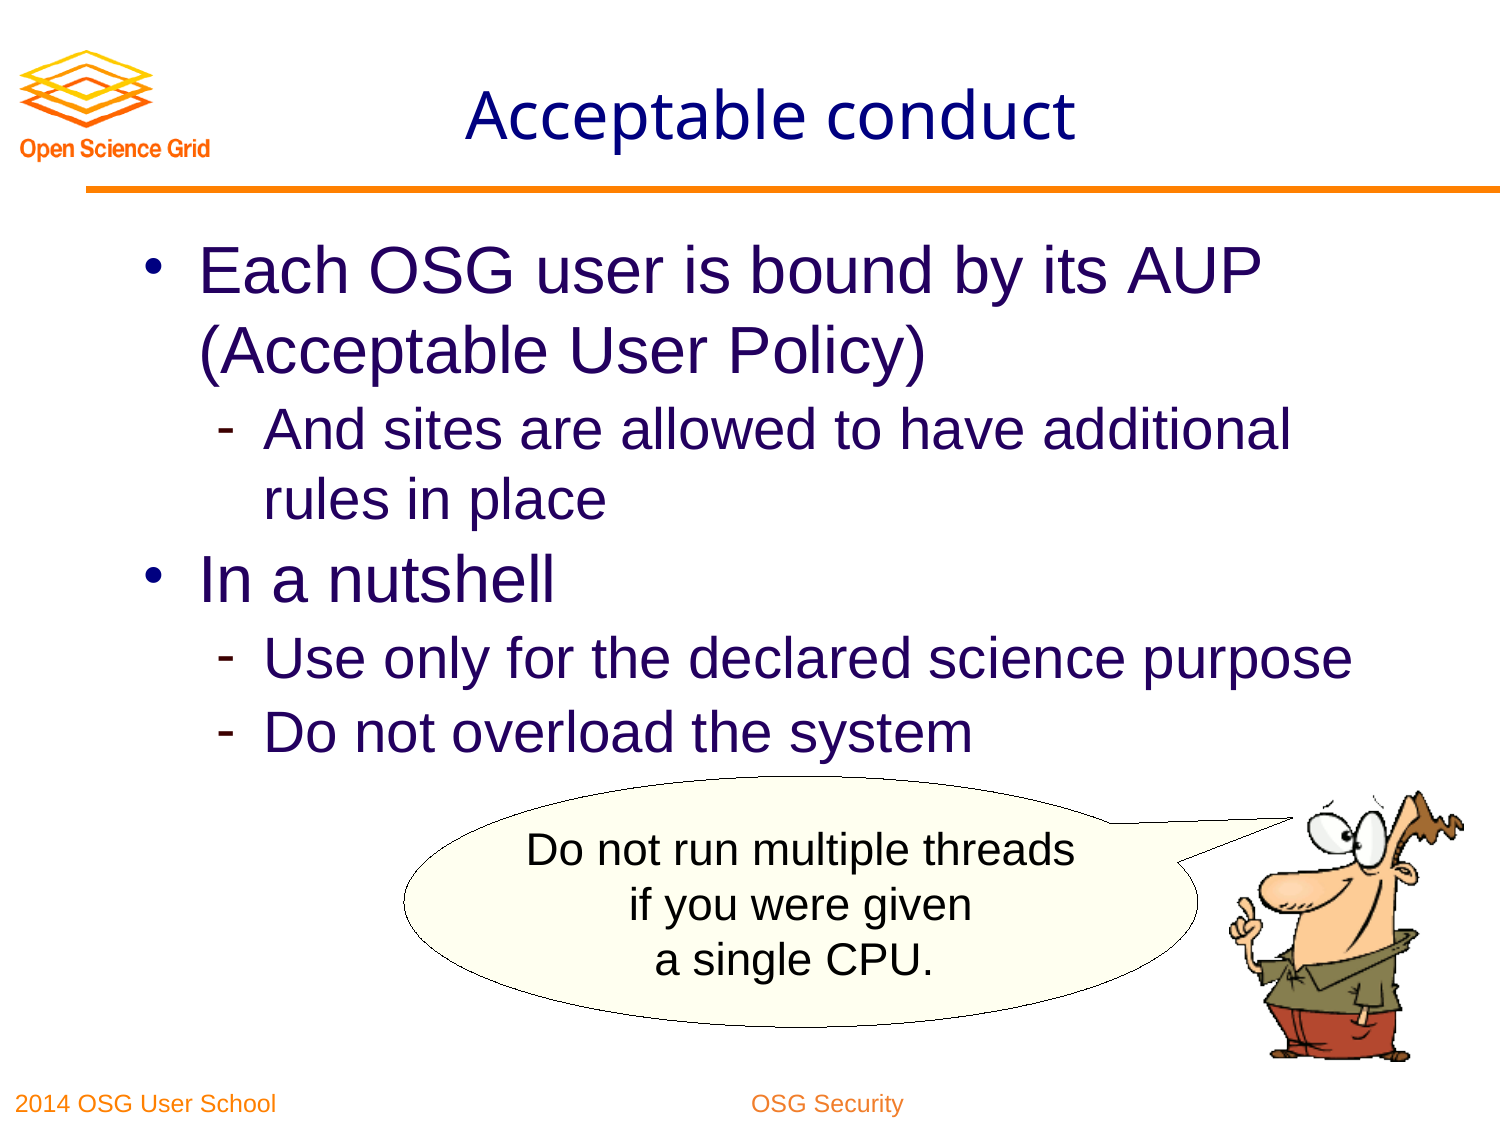

# Acceptable conduct
Each OSG user is bound by its AUP
(Acceptable User Policy)
And sites are allowed to have additional rules in place
In a nutshell
Use only for the declared science purpose
Do not overload the system
Do not run multiple threads
if you were given
a single CPU.